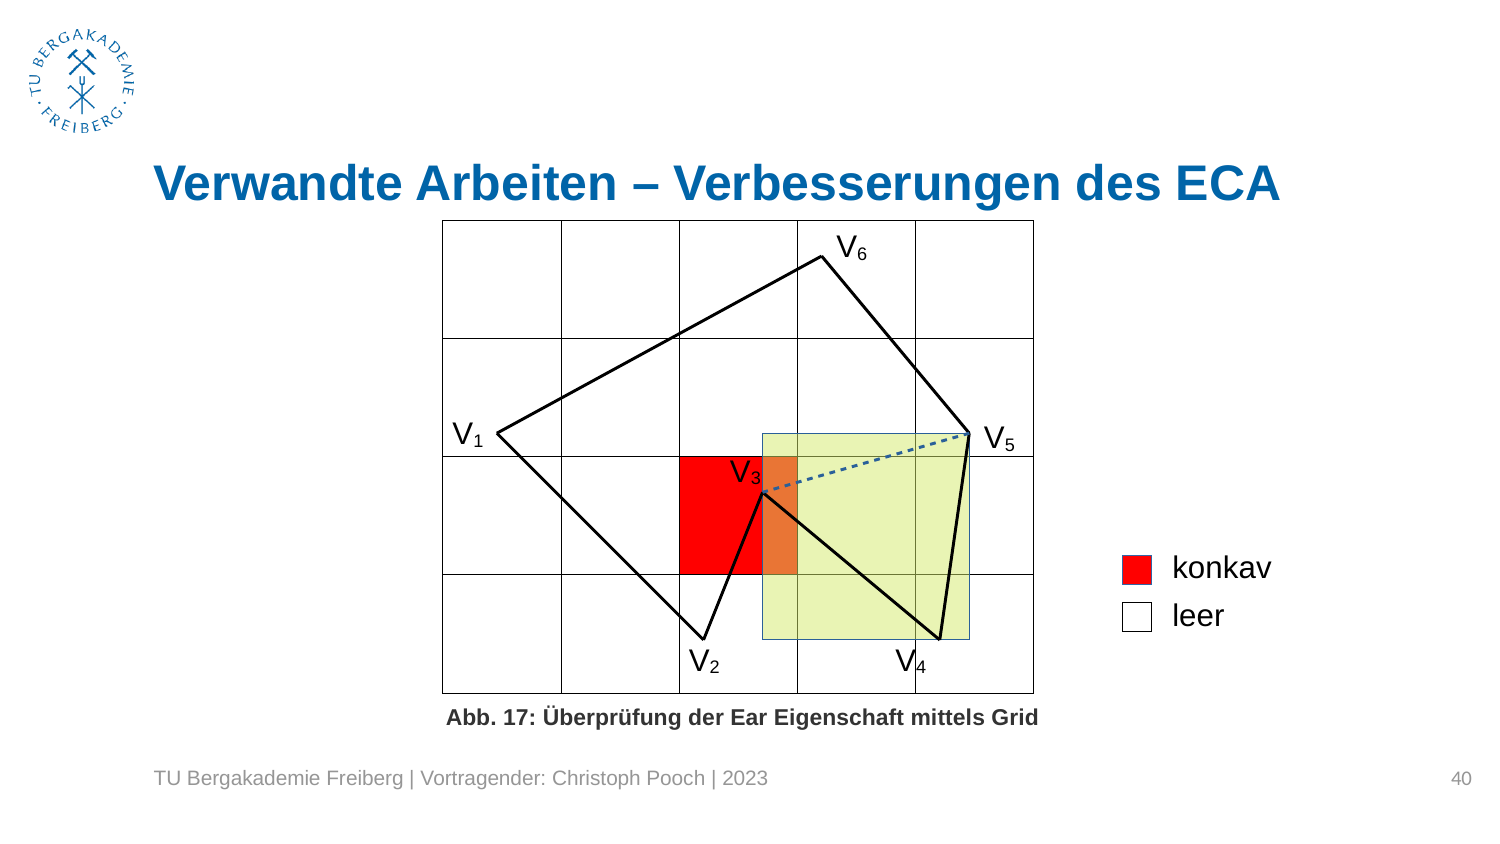

# Verwandte Arbeiten – Verbesserungen des ECA
V6
V1
V5
V3
konkav
leer
V2
V4
Abb. 17: Überprüfung der Ear Eigenschaft mittels Grid
TU Bergakademie Freiberg | Vortragender: Christoph Pooch | 2023